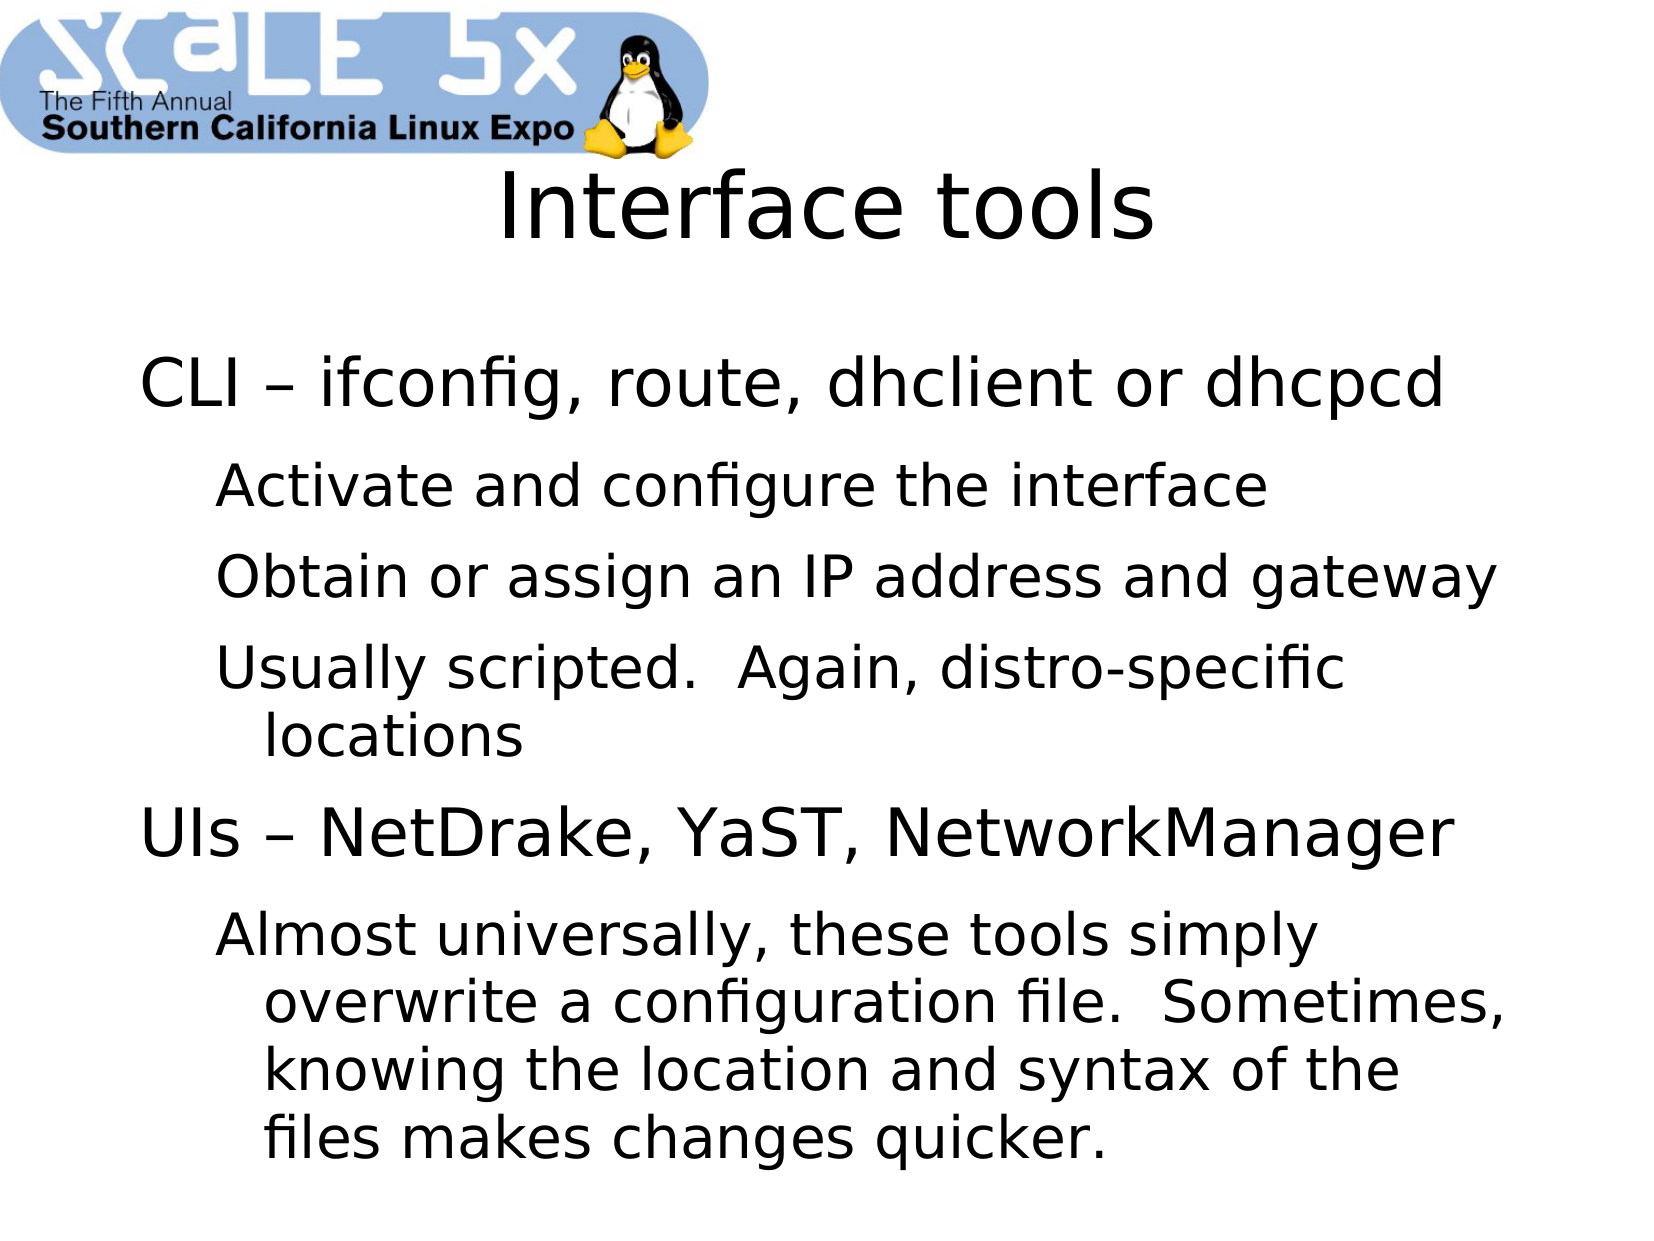

# Interface tools
CLI – ifconfig, route, dhclient or dhcpcd
Activate and configure the interface
Obtain or assign an IP address and gateway
Usually scripted. Again, distro-specific locations
UIs – NetDrake, YaST, NetworkManager
Almost universally, these tools simply overwrite a configuration file. Sometimes, knowing the location and syntax of the files makes changes quicker.